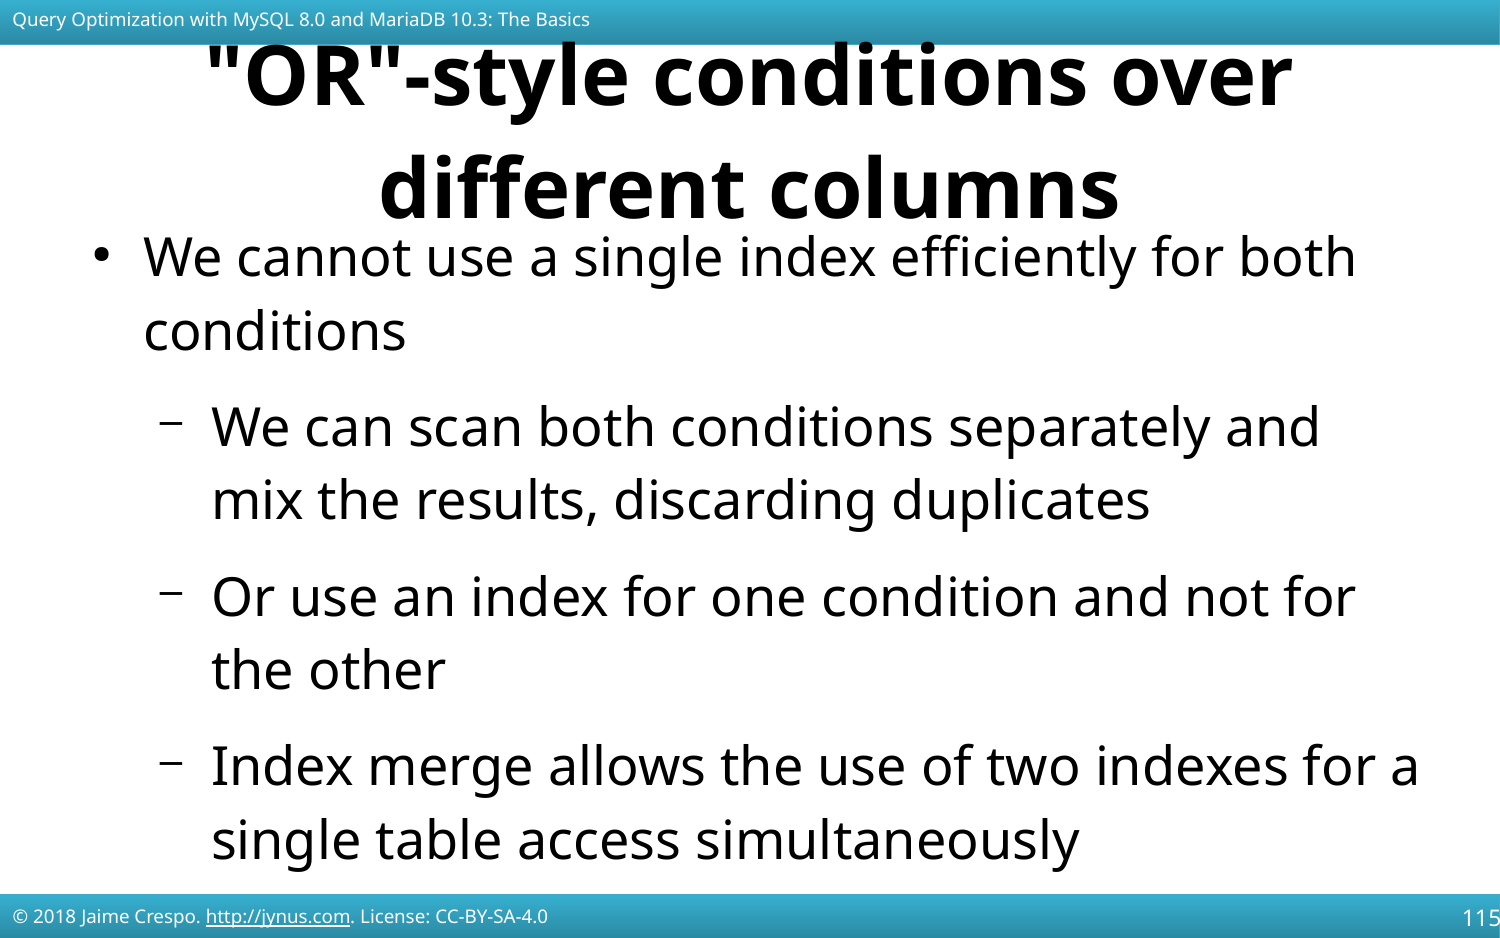

# "OR"-style conditions over different columns
We cannot use a single index efficiently for both conditions
We can scan both conditions separately and mix the results, discarding duplicates
Or use an index for one condition and not for the other
Index merge allows the use of two indexes for a single table access simultaneously